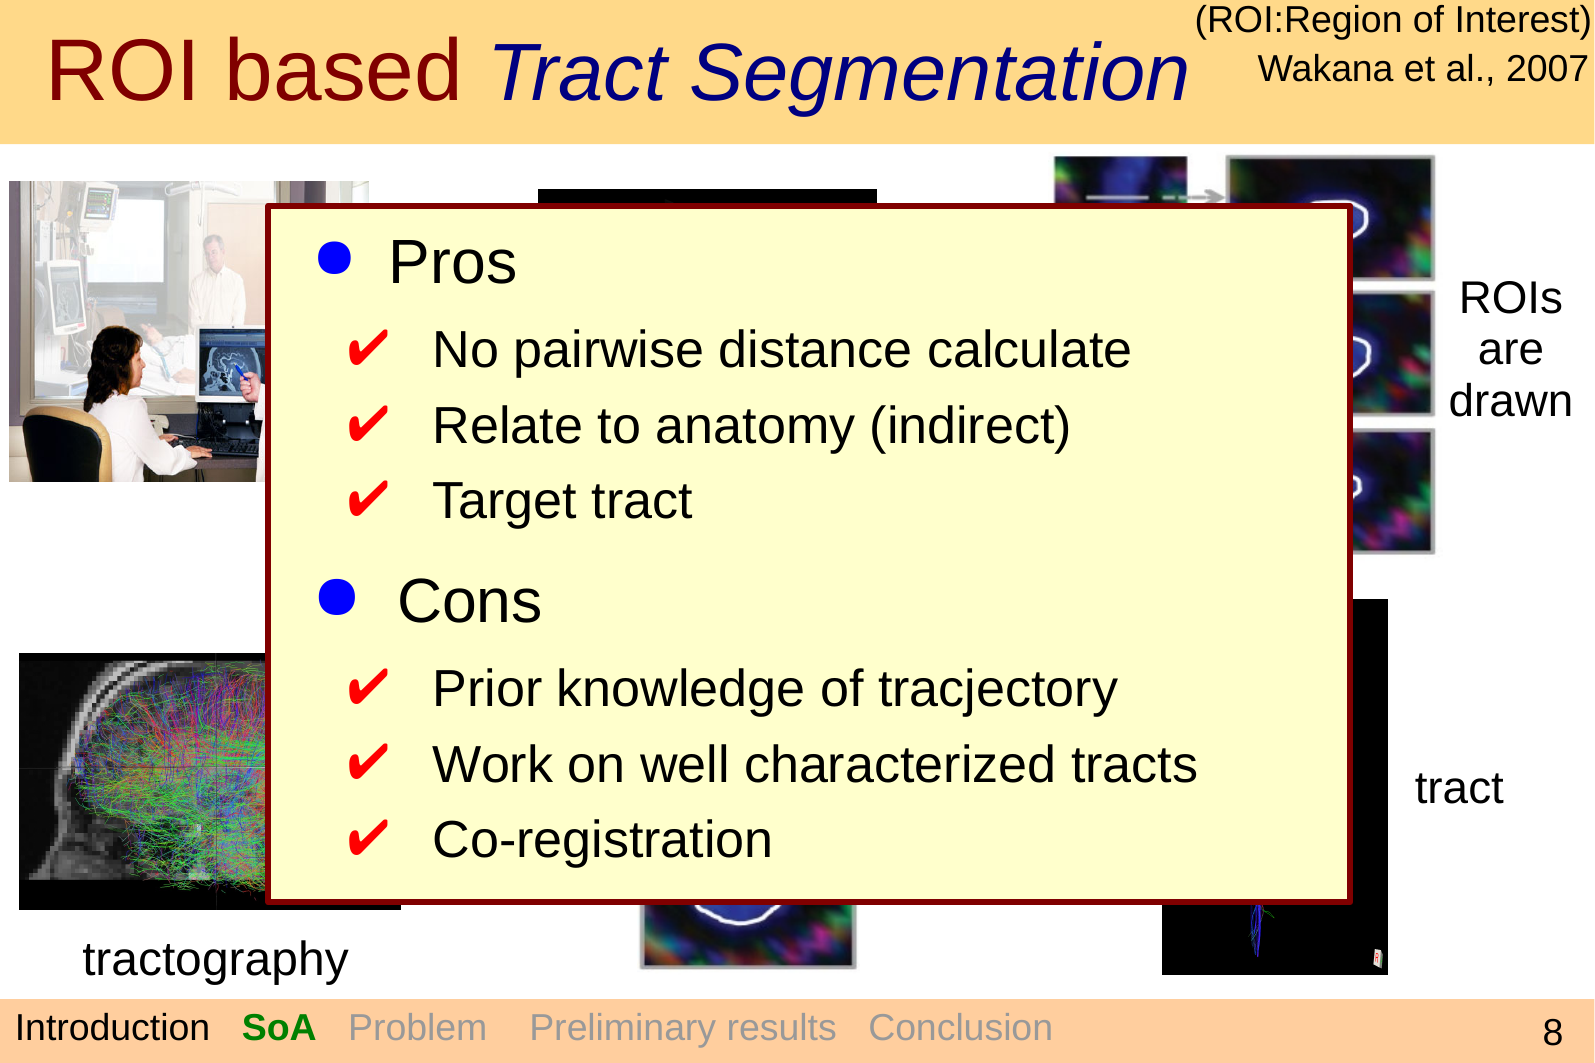

# ROI based Tract Segmentation
(ROI:Region of Interest)
Wakana et al., 2007
 Pros
 No pairwise distance calculate
 Relate to anatomy (indirect)
 Target tract
 Cons
 Prior knowledge of tracjectory
 Work on well characterized tracts
 Co-registration
ROIs are drawn
tract
tractography
Introduction SoA Problem Preliminary results Conclusion